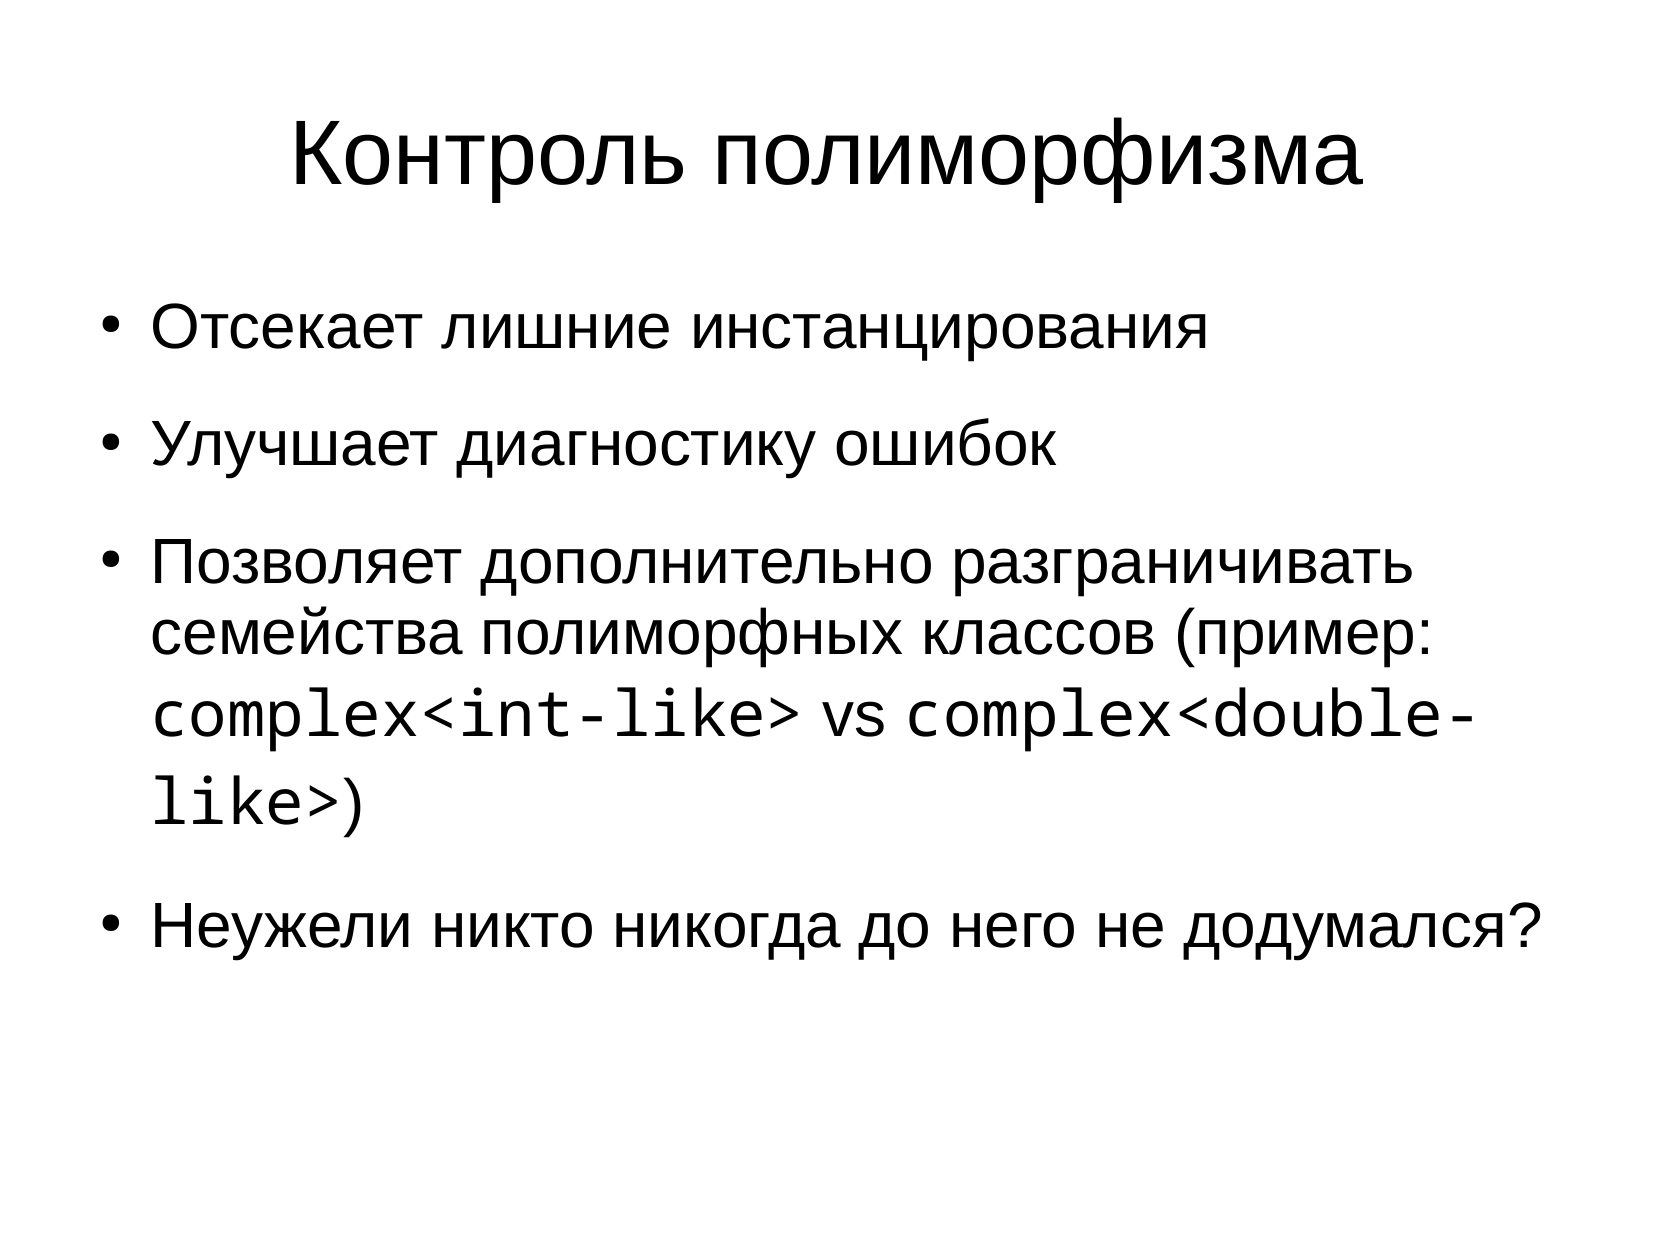

# Контроль полиморфизма
Отсекает лишние инстанцирования
Улучшает диагностику ошибок
Позволяет дополнительно разграничивать семейства полиморфных классов (пример: complex<int-like> vs complex<double-like>)
Неужели никто никогда до него не додумался?